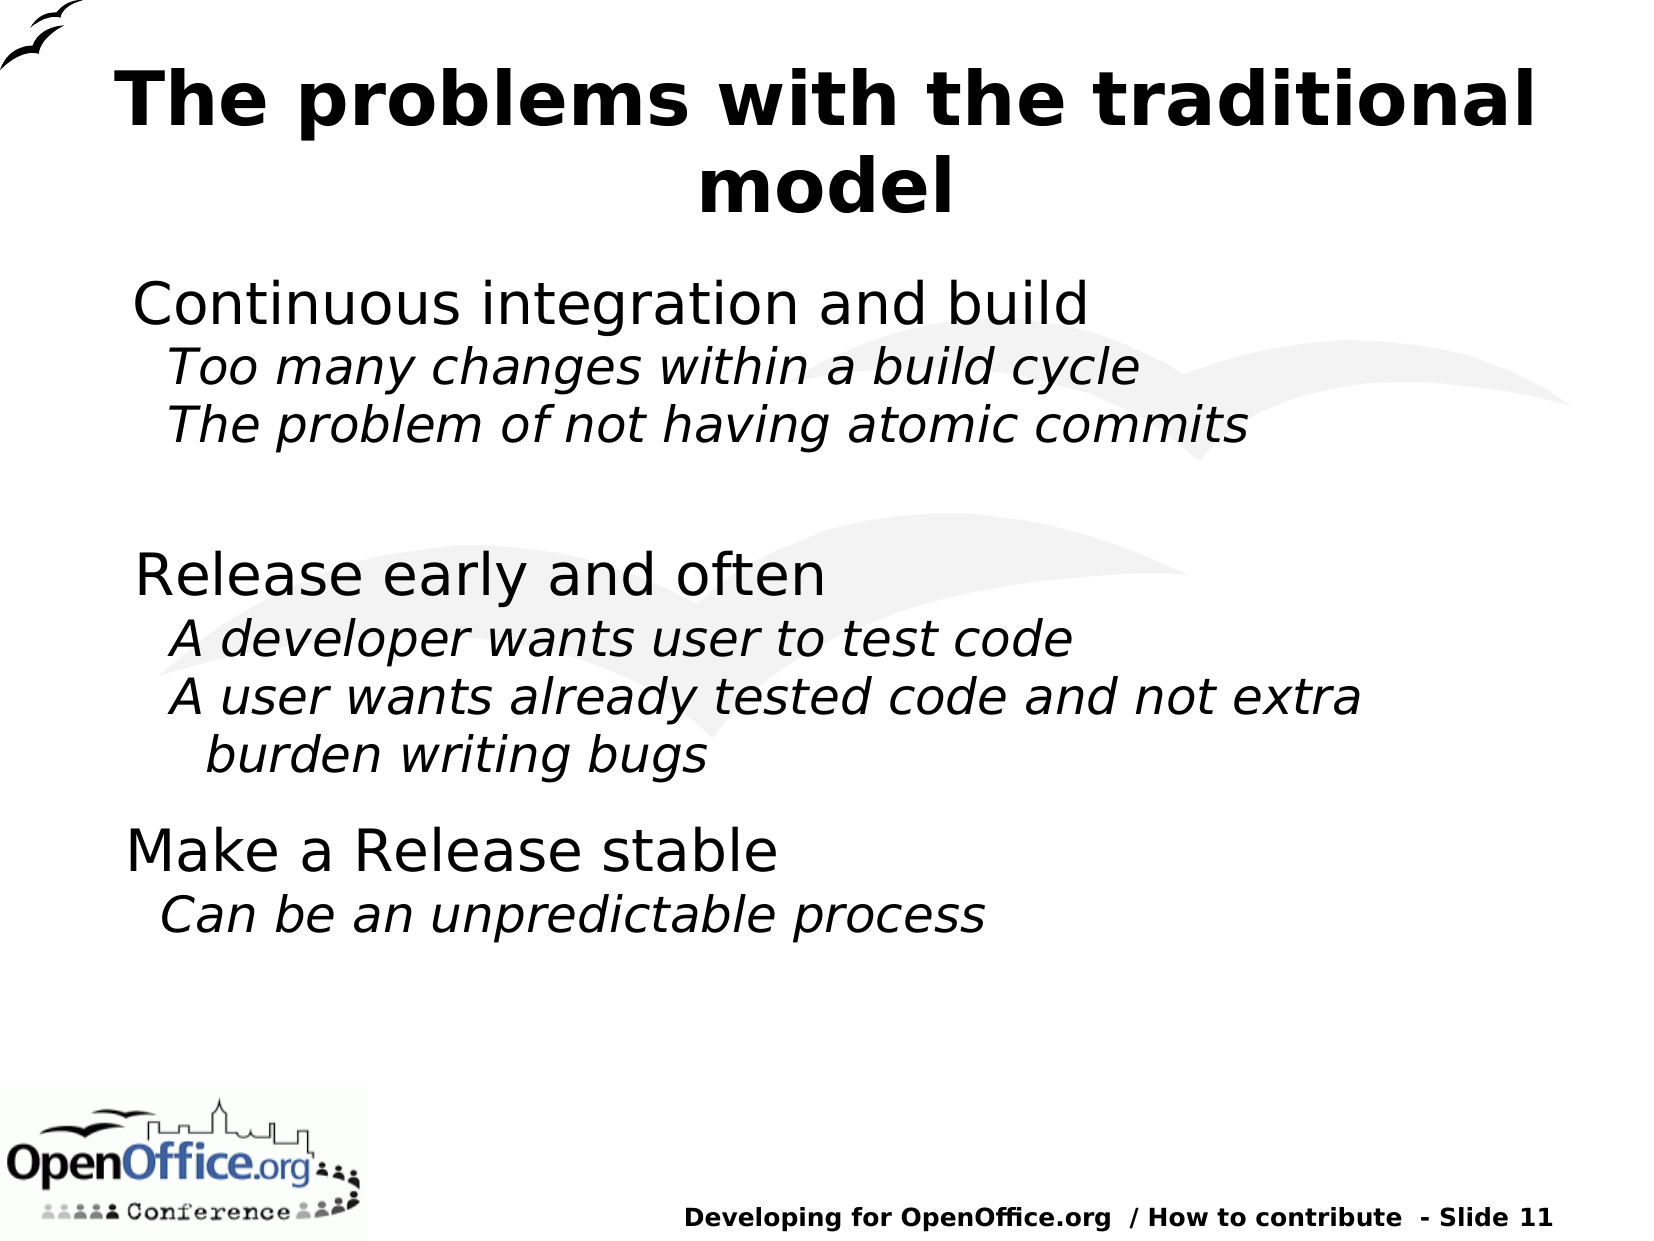

# The problems with the traditional model
Continuous integration and build
Too many changes within a build cycle
The problem of not having atomic commits
Release early and often
A developer wants user to test code
A user wants already tested code and not extra burden writing bugs
Make a Release stable
Can be an unpredictable process